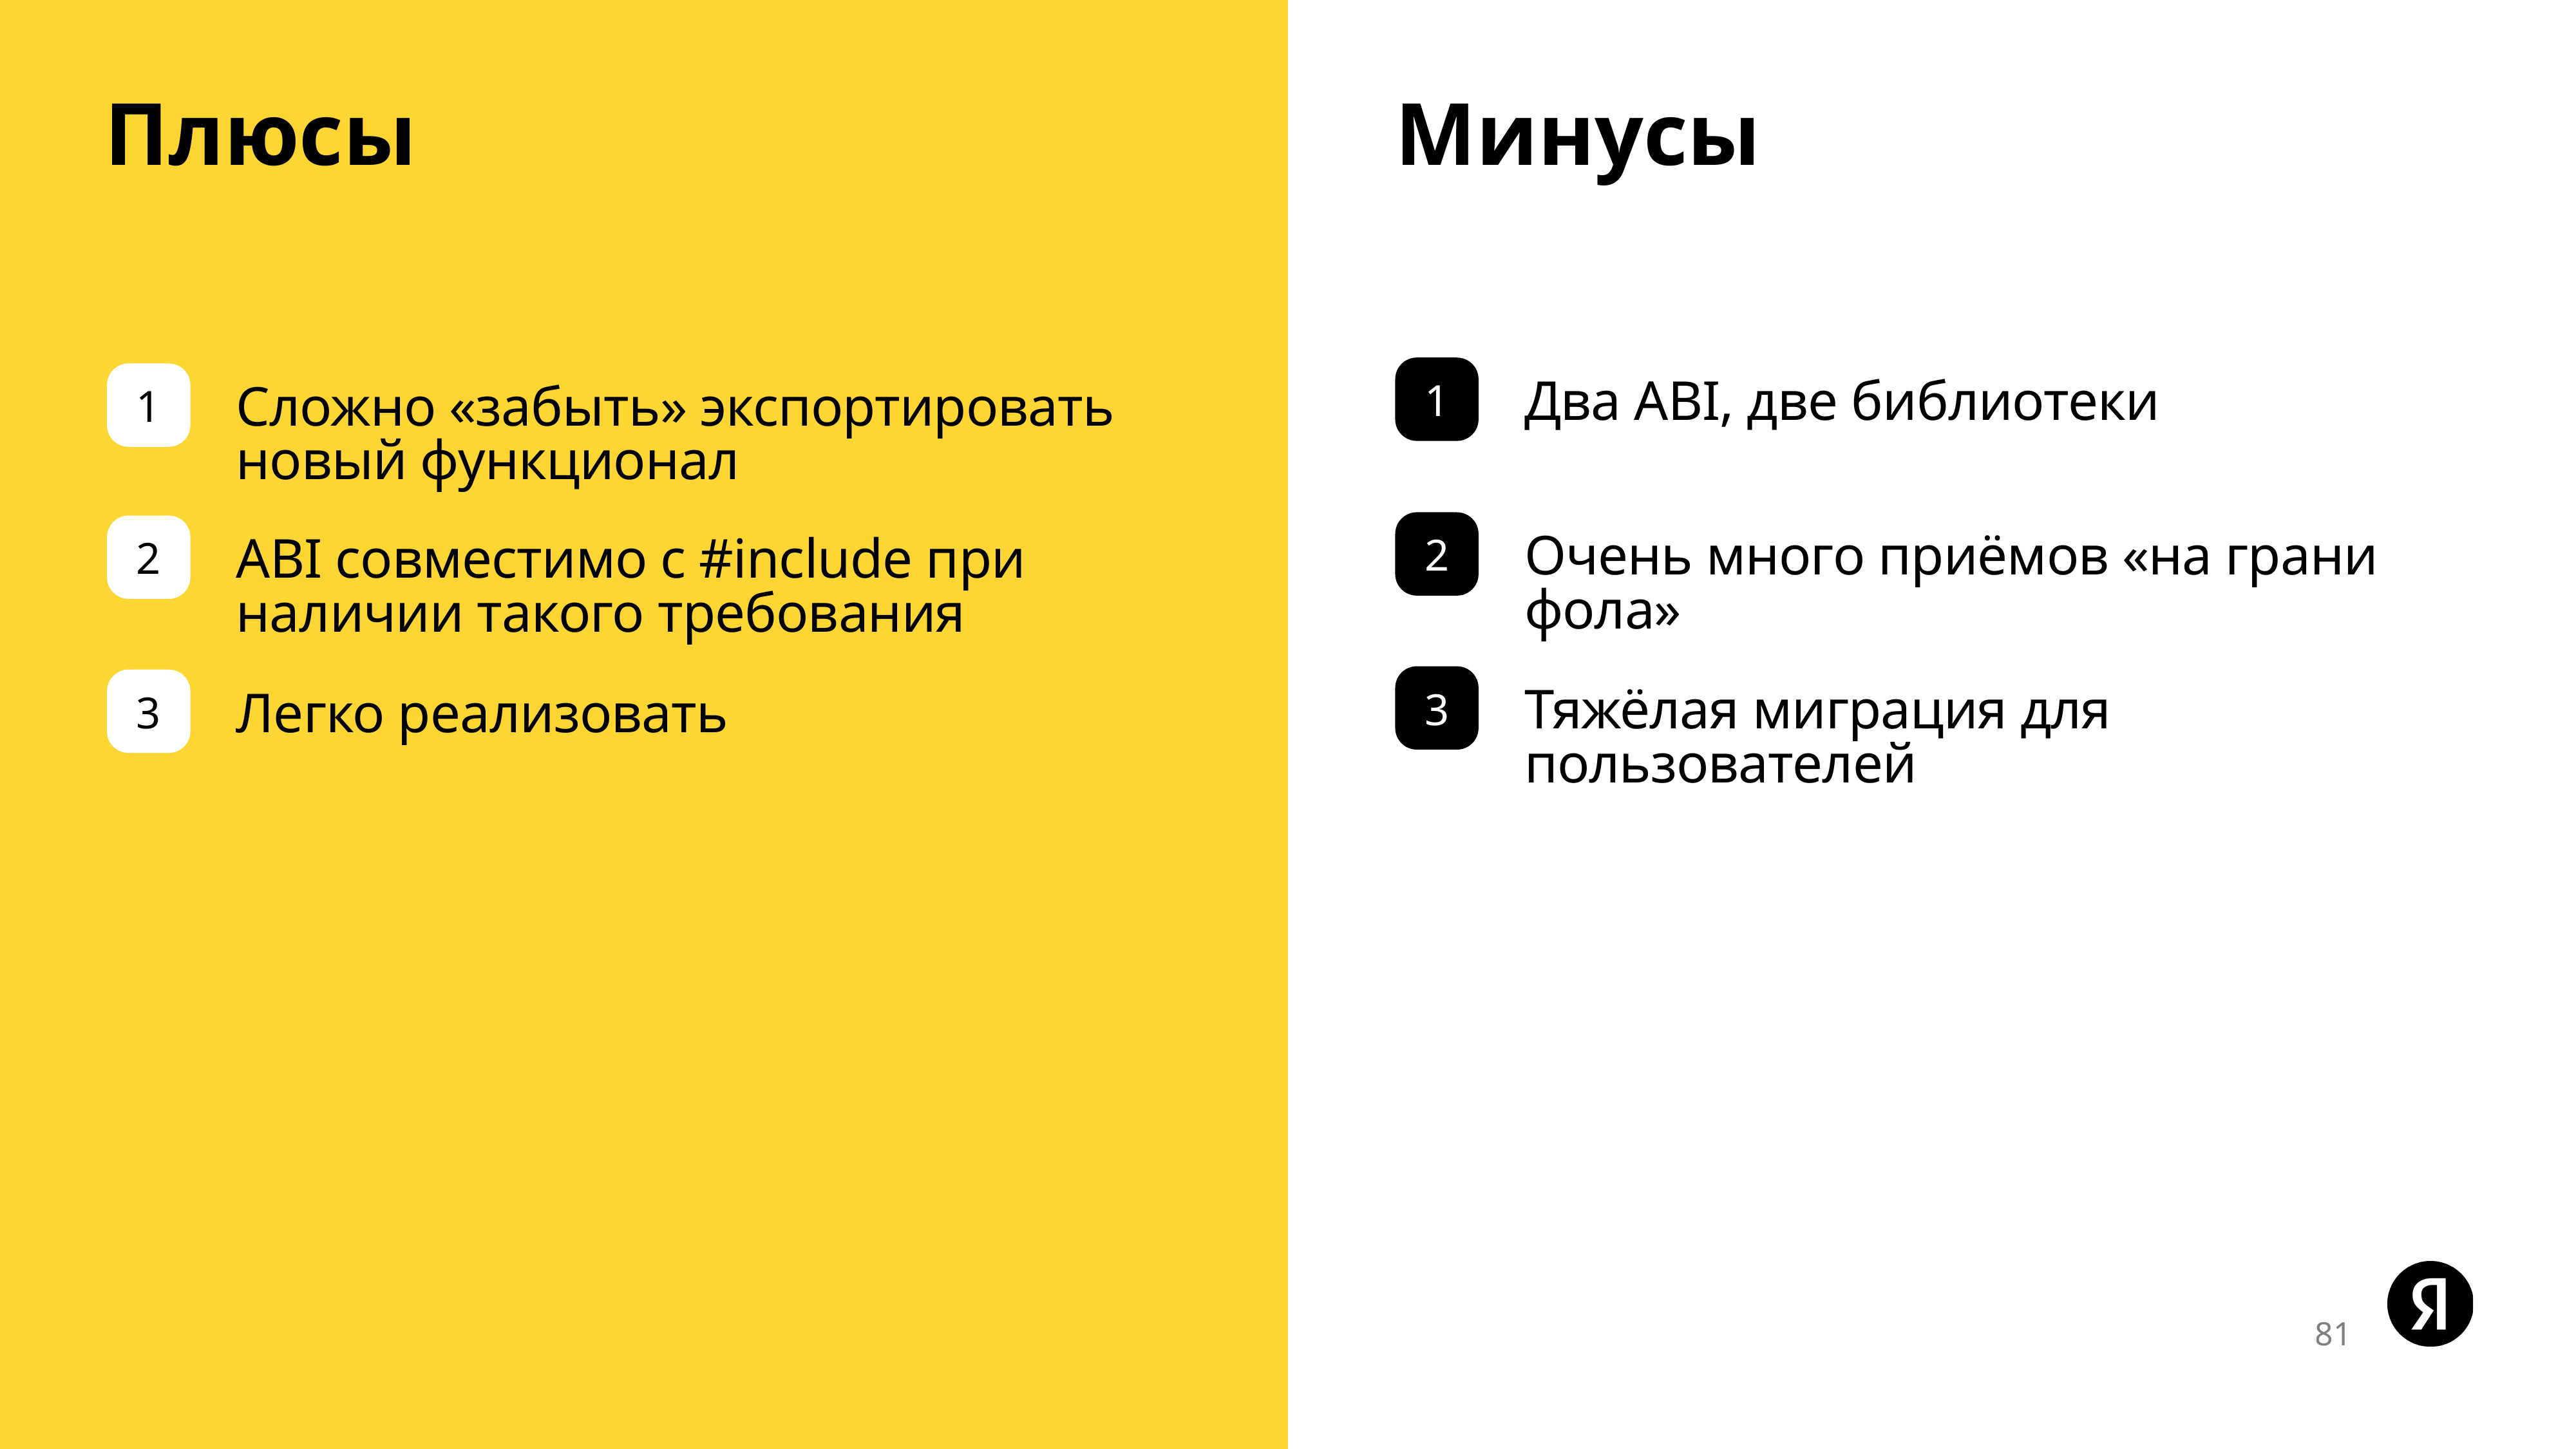

Плюсы
# Минусы
1
Два ABI, две библиотеки
1
Сложно «забыть» экспортировать новый функционал
2
Очень много приёмов «на грани фола»
2
ABI совместимо с #include при наличии такого требования
3
Тяжёлая миграция для пользователей
3
Легко реализовать
81